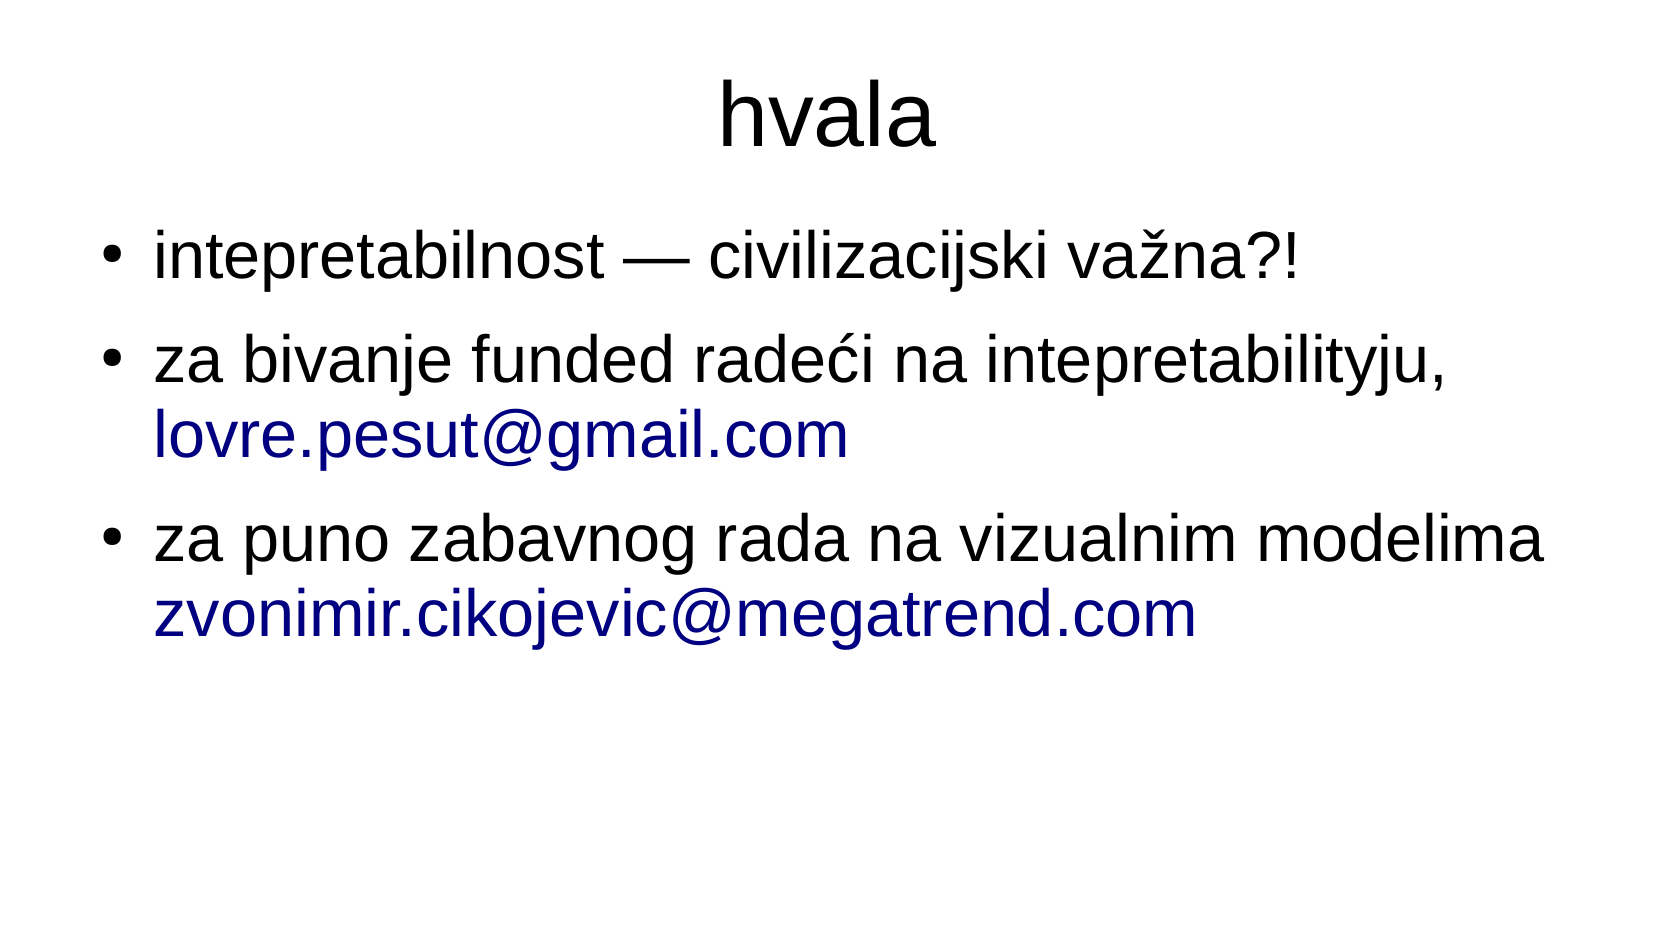

# hvala
intepretabilnost — civilizacijski važna?!
za bivanje funded radeći na intepretabilityju, lovre.pesut@gmail.com
za puno zabavnog rada na vizualnim modelima zvonimir.cikojevic@megatrend.com